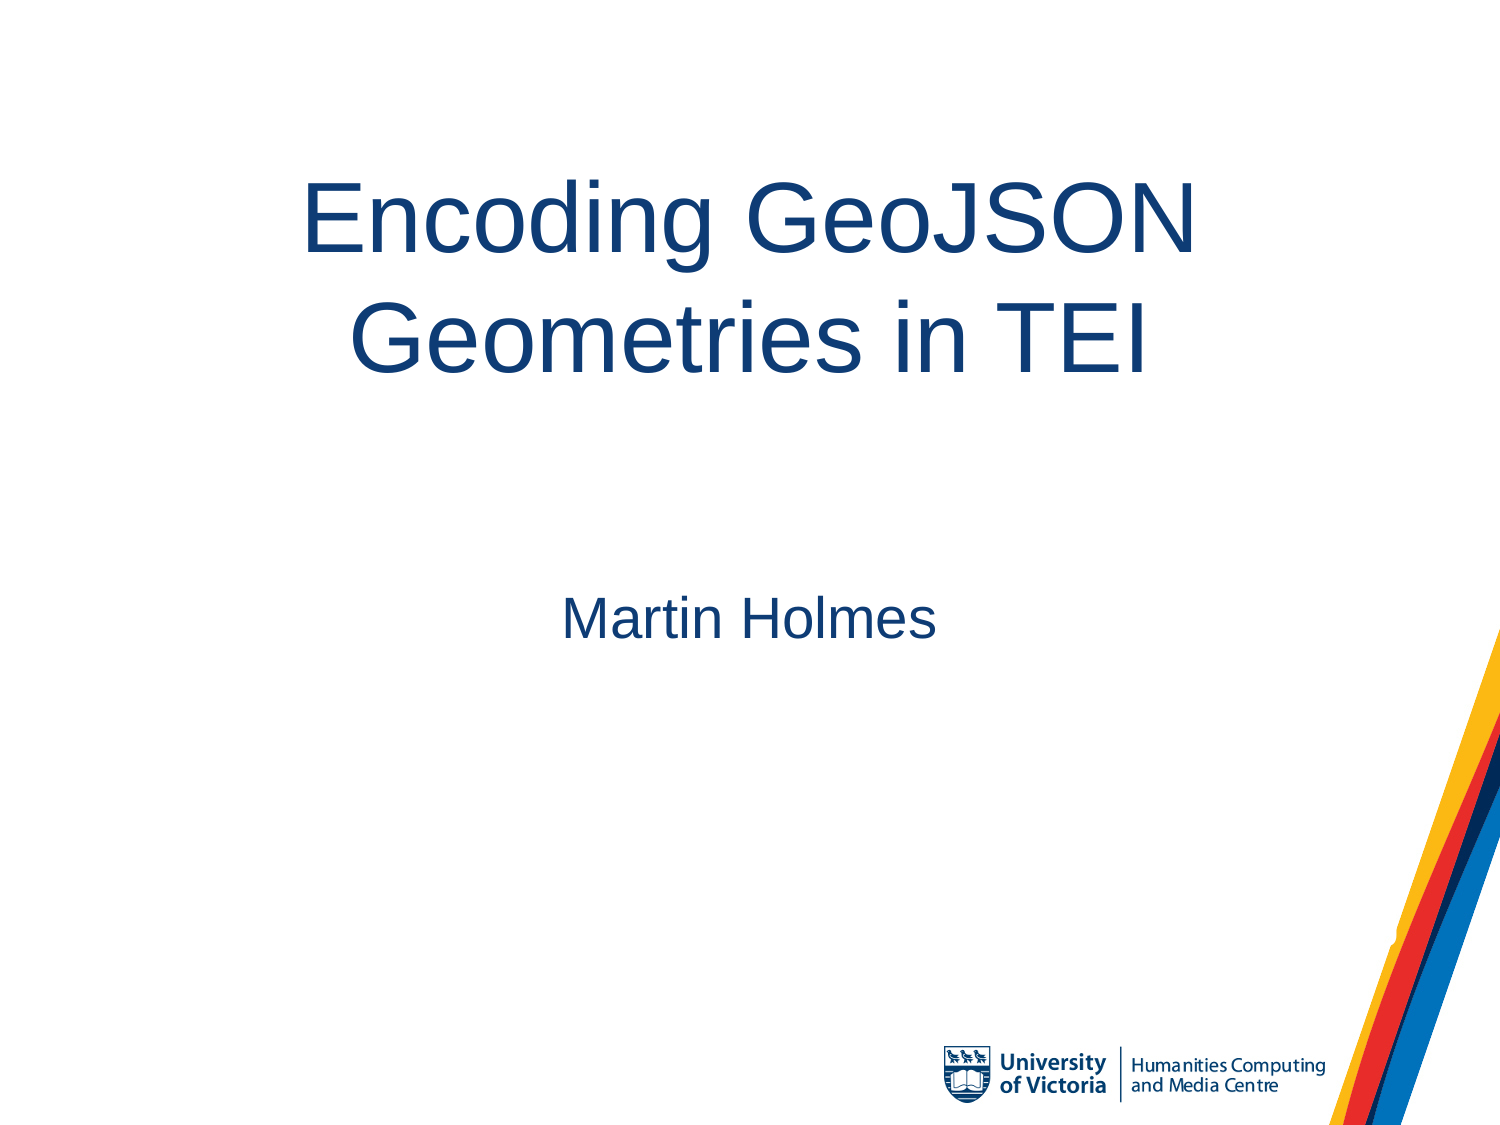

# Encoding GeoJSON Geometries in TEI
Martin Holmes
Martin Holmes
University of Victoria Humanities Computing and Media Centre